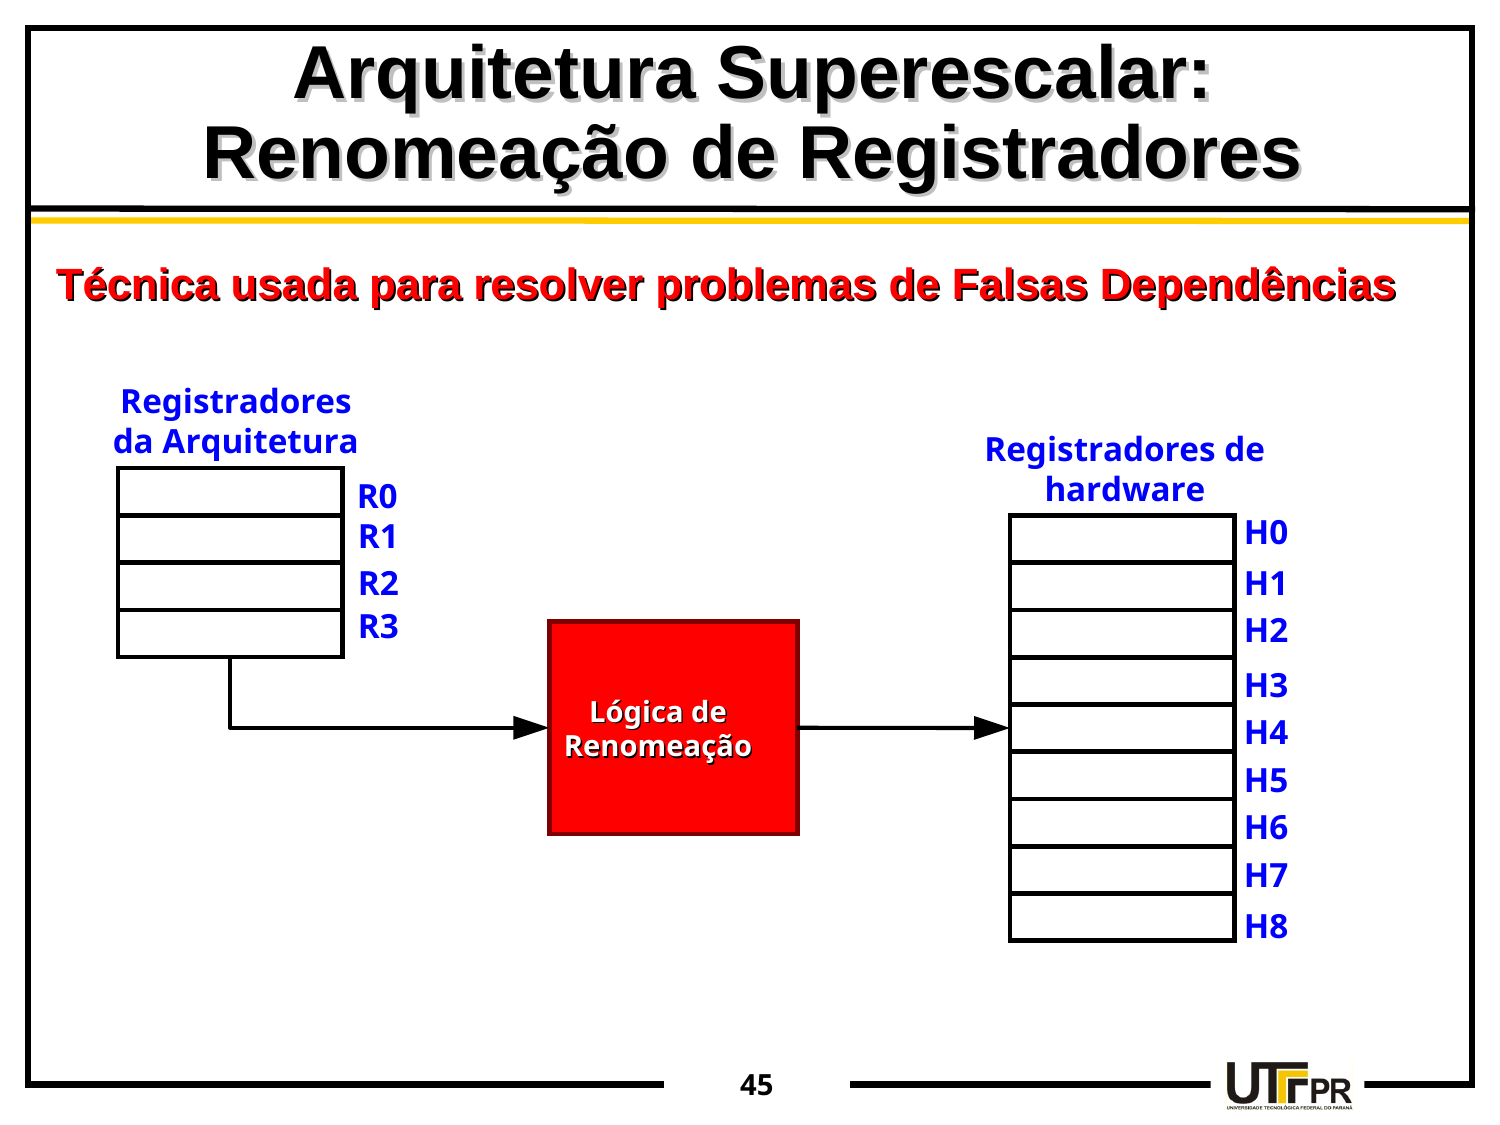

# Arquitetura Superescalar: Renomeação de Registradores
Técnica usada para resolver problemas de Falsas Dependências
Registradores da Arquitetura
Registradores de hardware
R0
H0
R1
H1
R2
R3
H2
Lógica de Renomeação
H3
H4
H5
H6
H7
H8